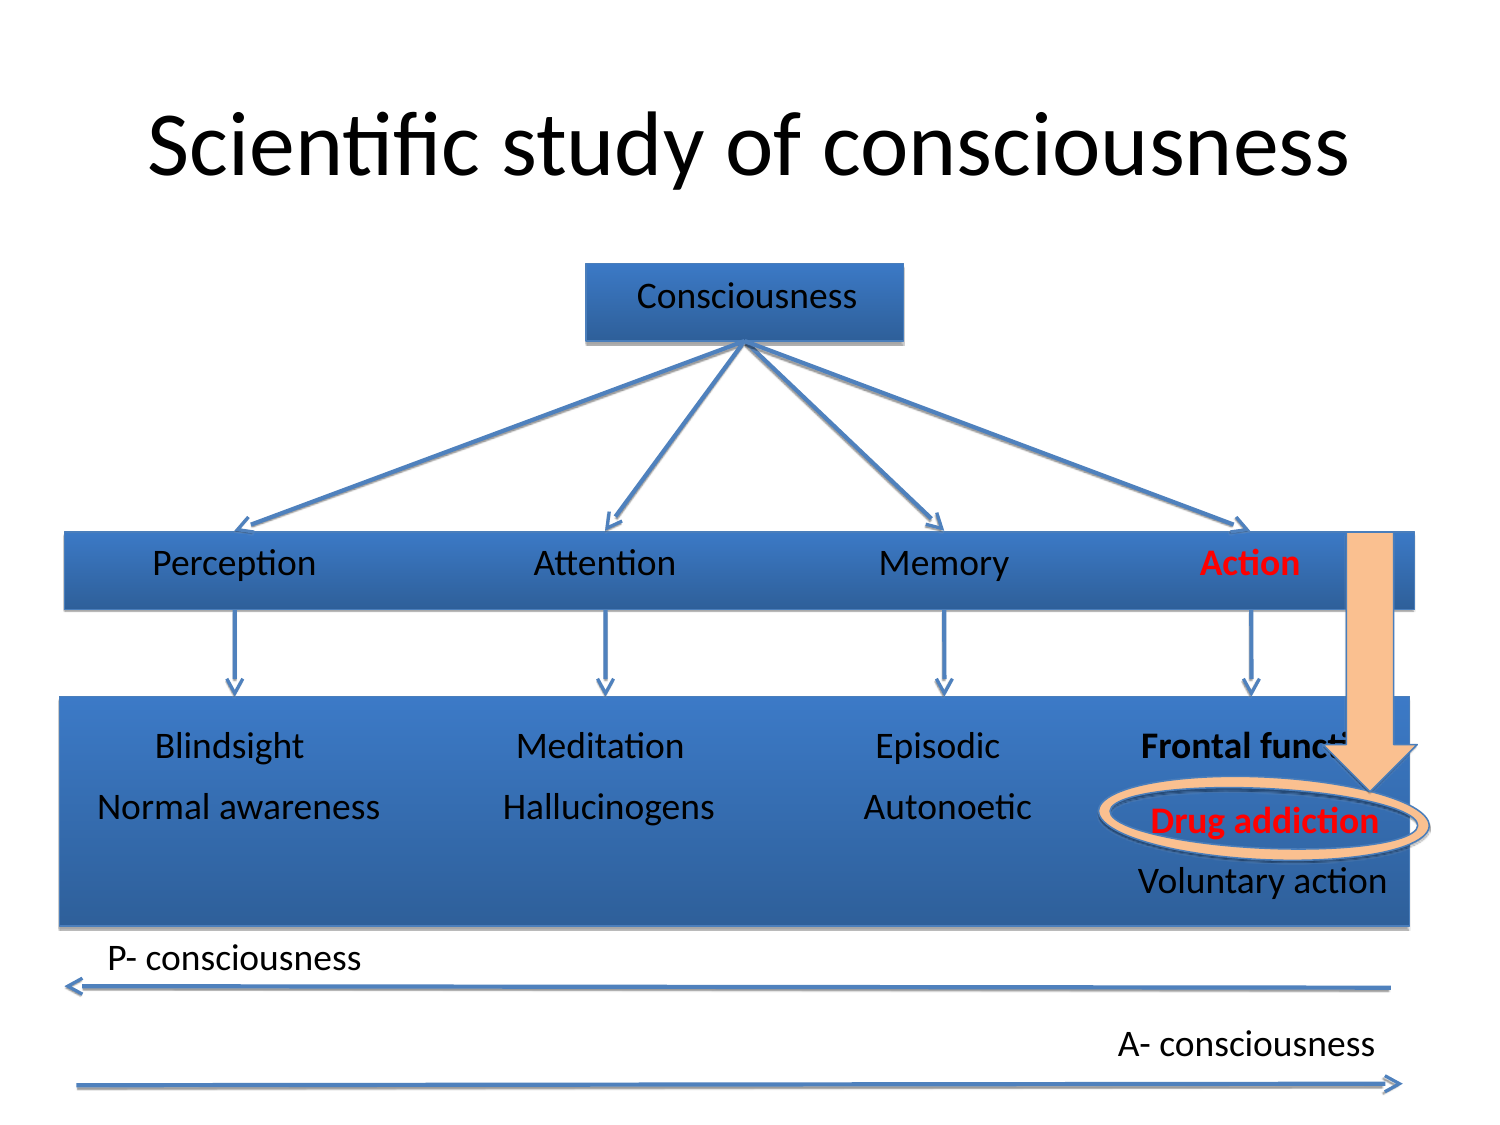

Scientific study of consciousness
Consciousness
Perception
Attention
Memory
Action
Blindsight
Meditation
Episodic
Frontal function
Normal awareness
Hallucinogens
Autonoetic
Drug addiction
Voluntary action
P- consciousness
A- consciousness